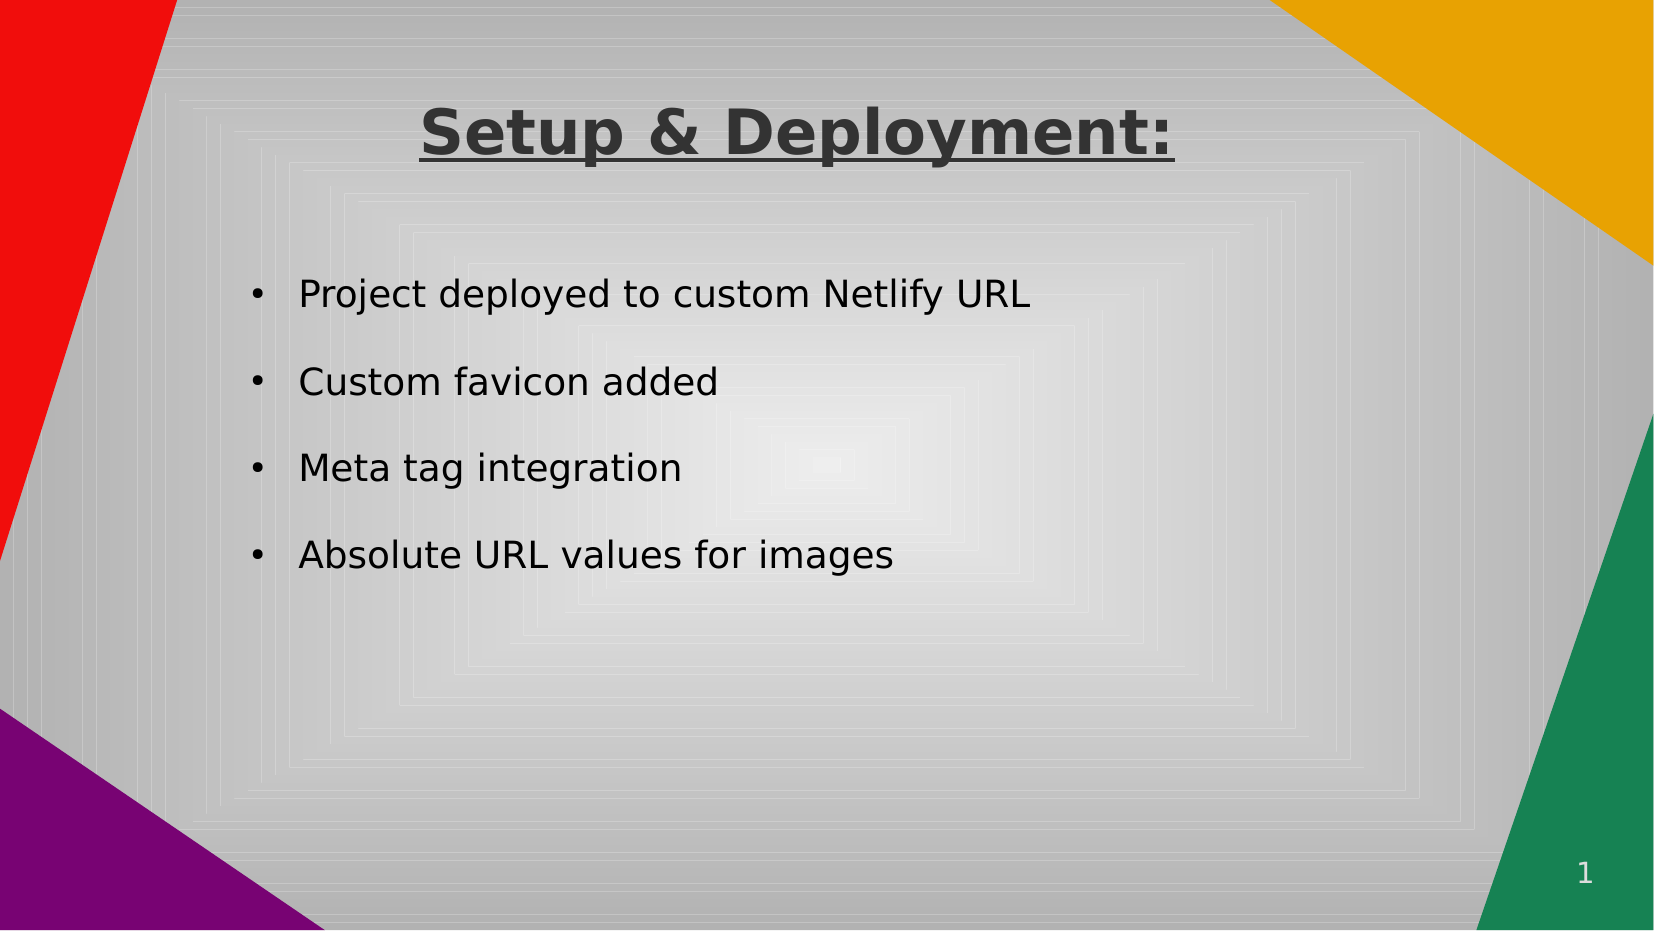

# Setup & Deployment:
 Project deployed to custom Netlify URL
 Custom favicon added
 Meta tag integration
 Absolute URL values for images
1